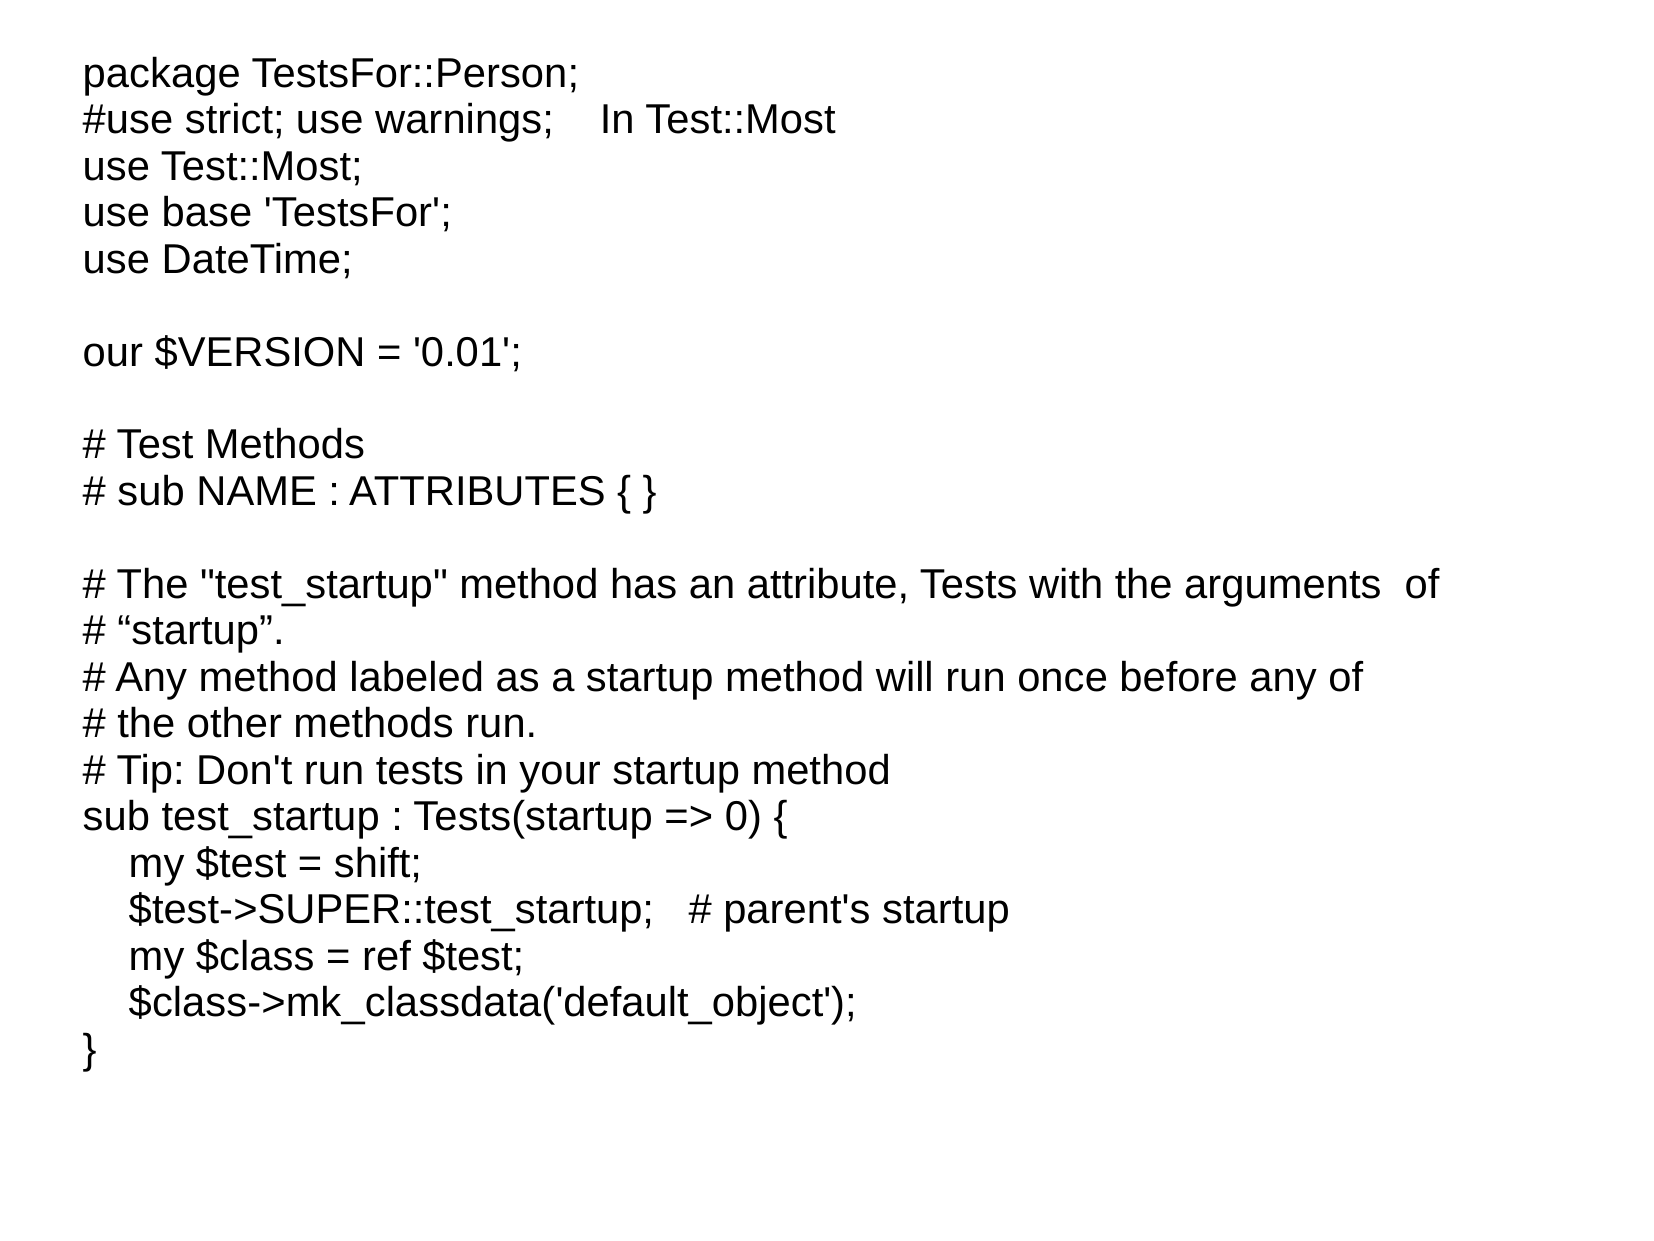

# package TestsFor::Person;
#use strict; use warnings; In Test::Most
use Test::Most;
use base 'TestsFor';
use DateTime;
our $VERSION = '0.01';
# Test Methods
# sub NAME : ATTRIBUTES { }
# The "test_startup" method has an attribute, Tests with the arguments of
# “startup”.
# Any method labeled as a startup method will run once before any of
# the other methods run.
# Tip: Don't run tests in your startup method
sub test_startup : Tests(startup => 0) {
 my $test = shift;
 $test->SUPER::test_startup; # parent's startup
 my $class = ref $test;
 $class->mk_classdata('default_object');
}